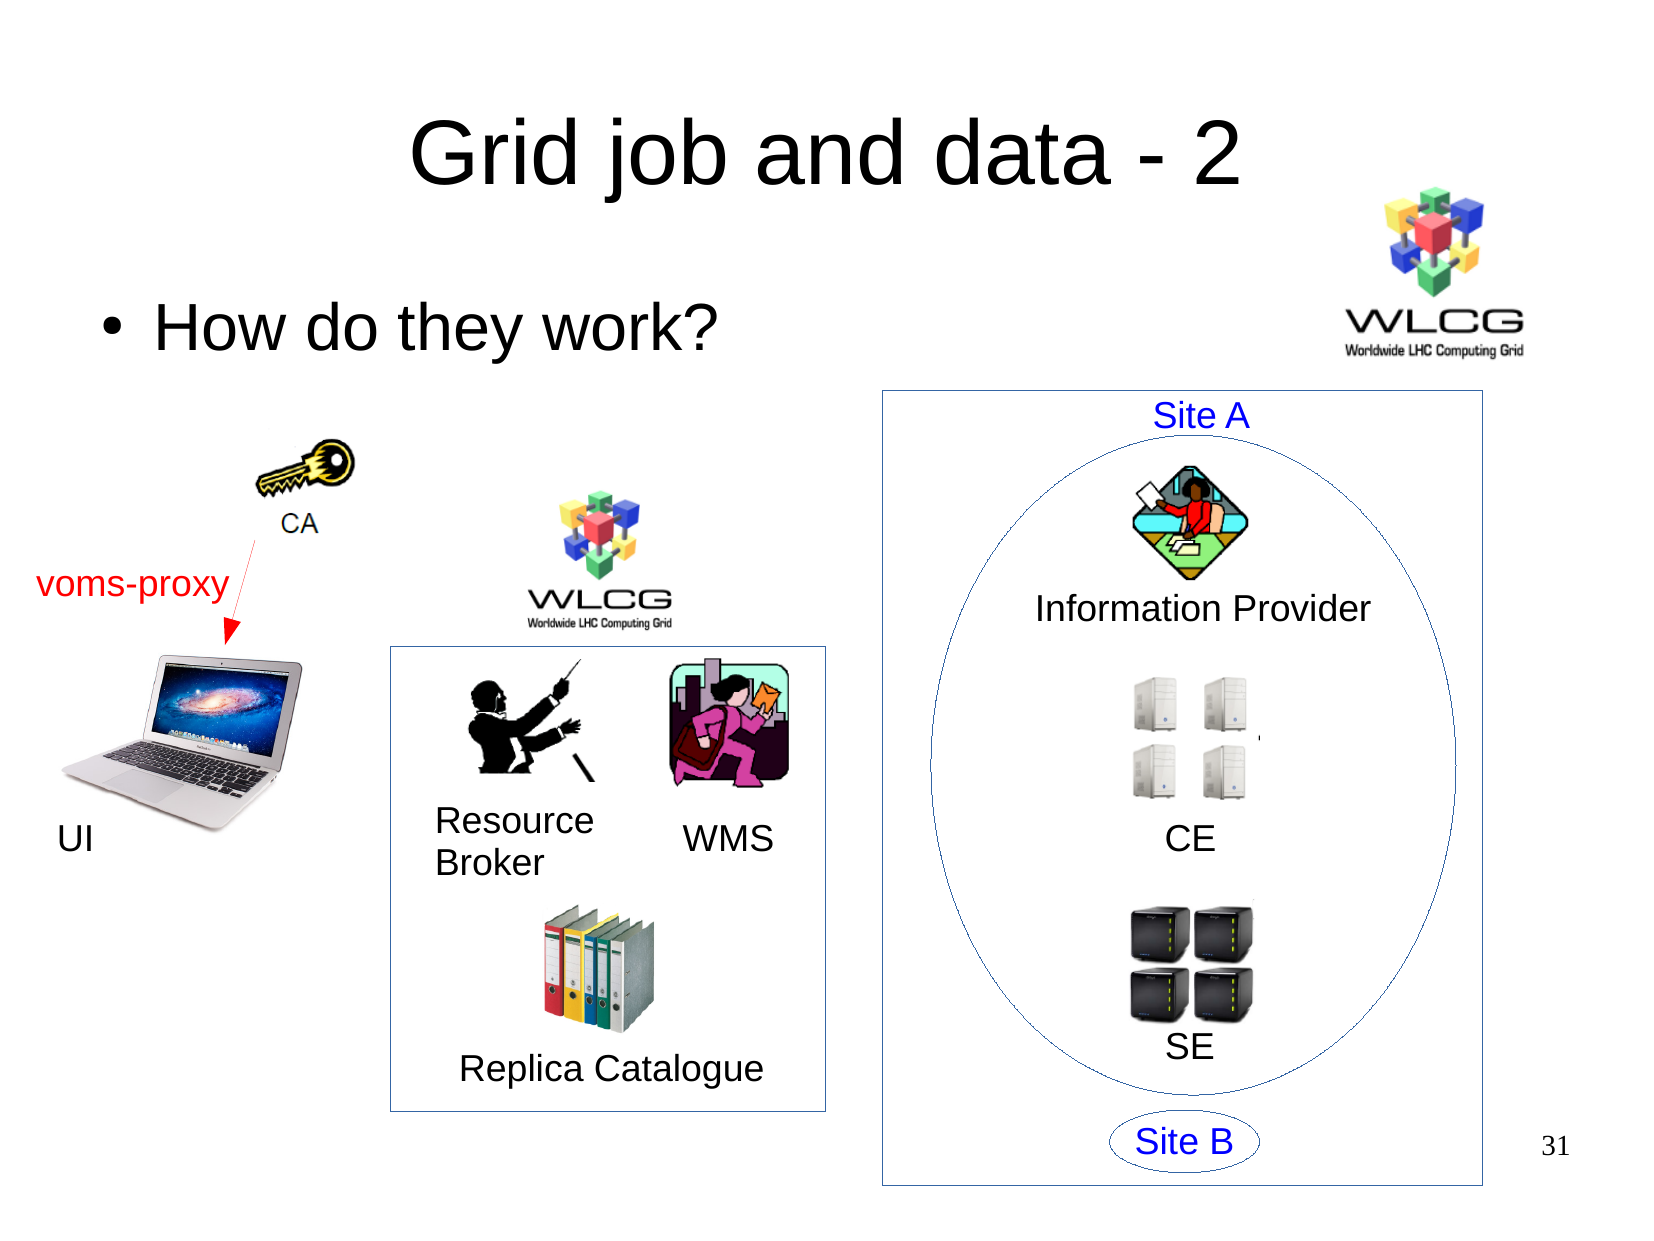

# Grid job and data - 2
How do they work?
Site A
voms-proxy
Information Provider
Resource Broker
UI
WMS
CE
SE
Replica Catalogue
Site B
31